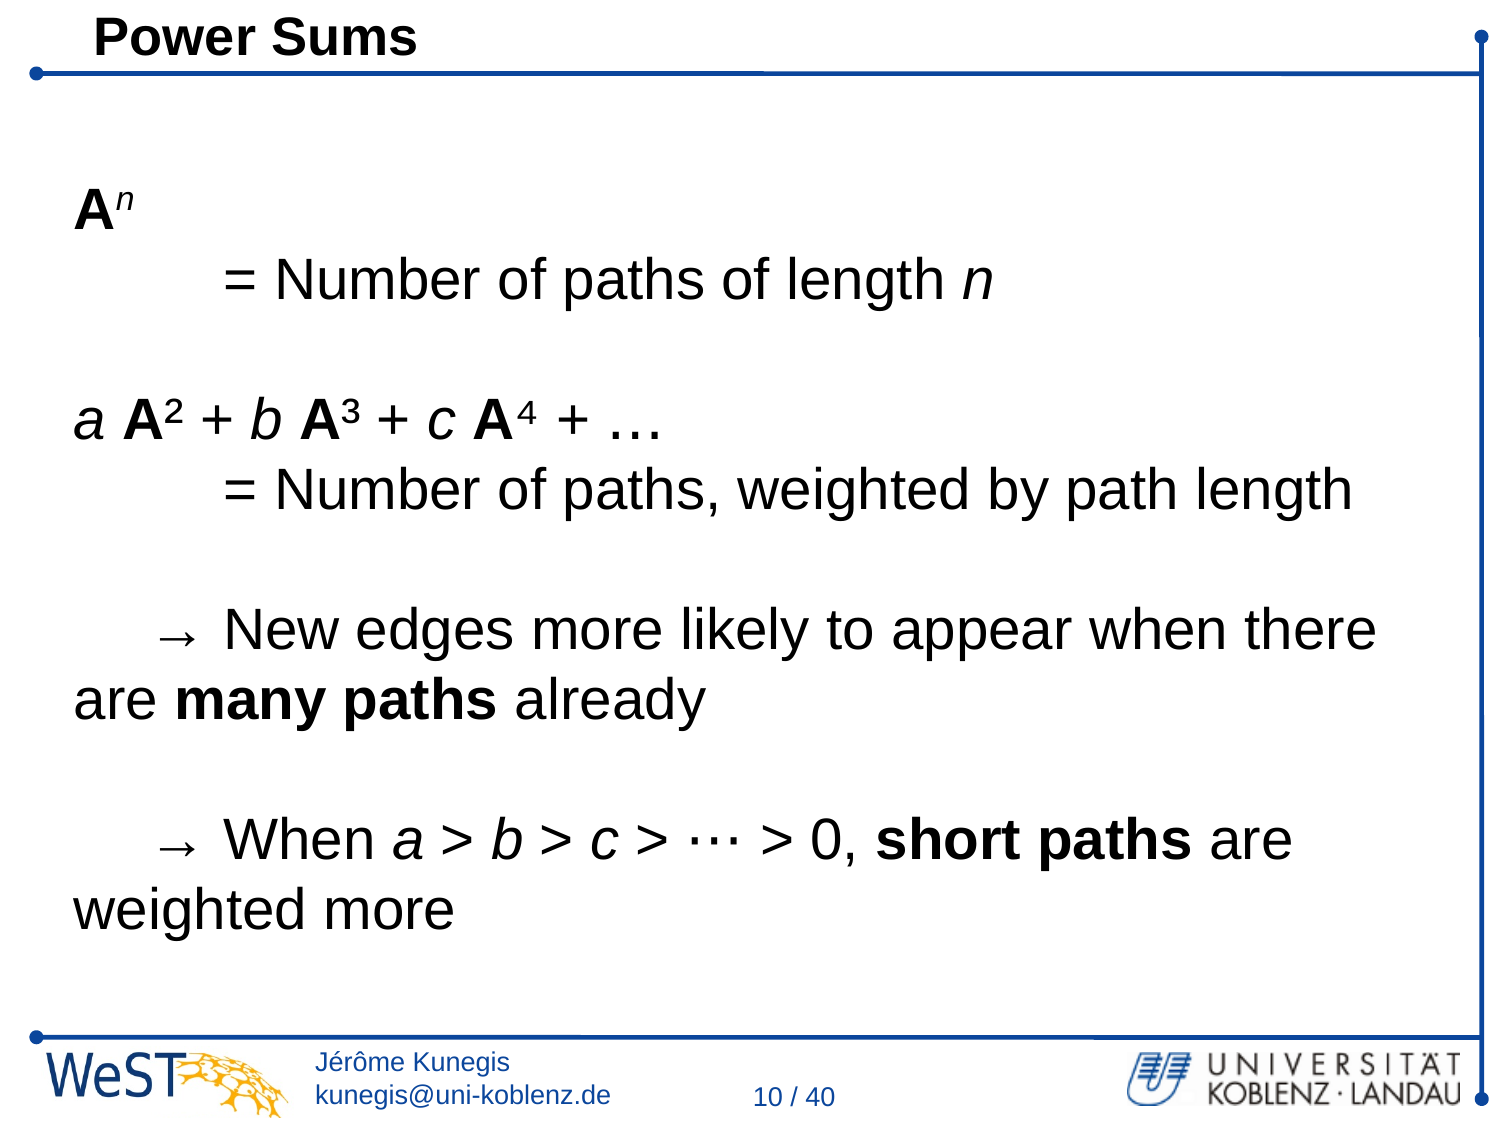

Power Sums
An
		= Number of paths of length n
a A² + b A³ + c A⁴ + …
		= Number of paths, weighted by path length
	→ New edges more likely to appear when there are many paths already
	→ When a > b > c > ⋯ > 0, short paths are weighted more